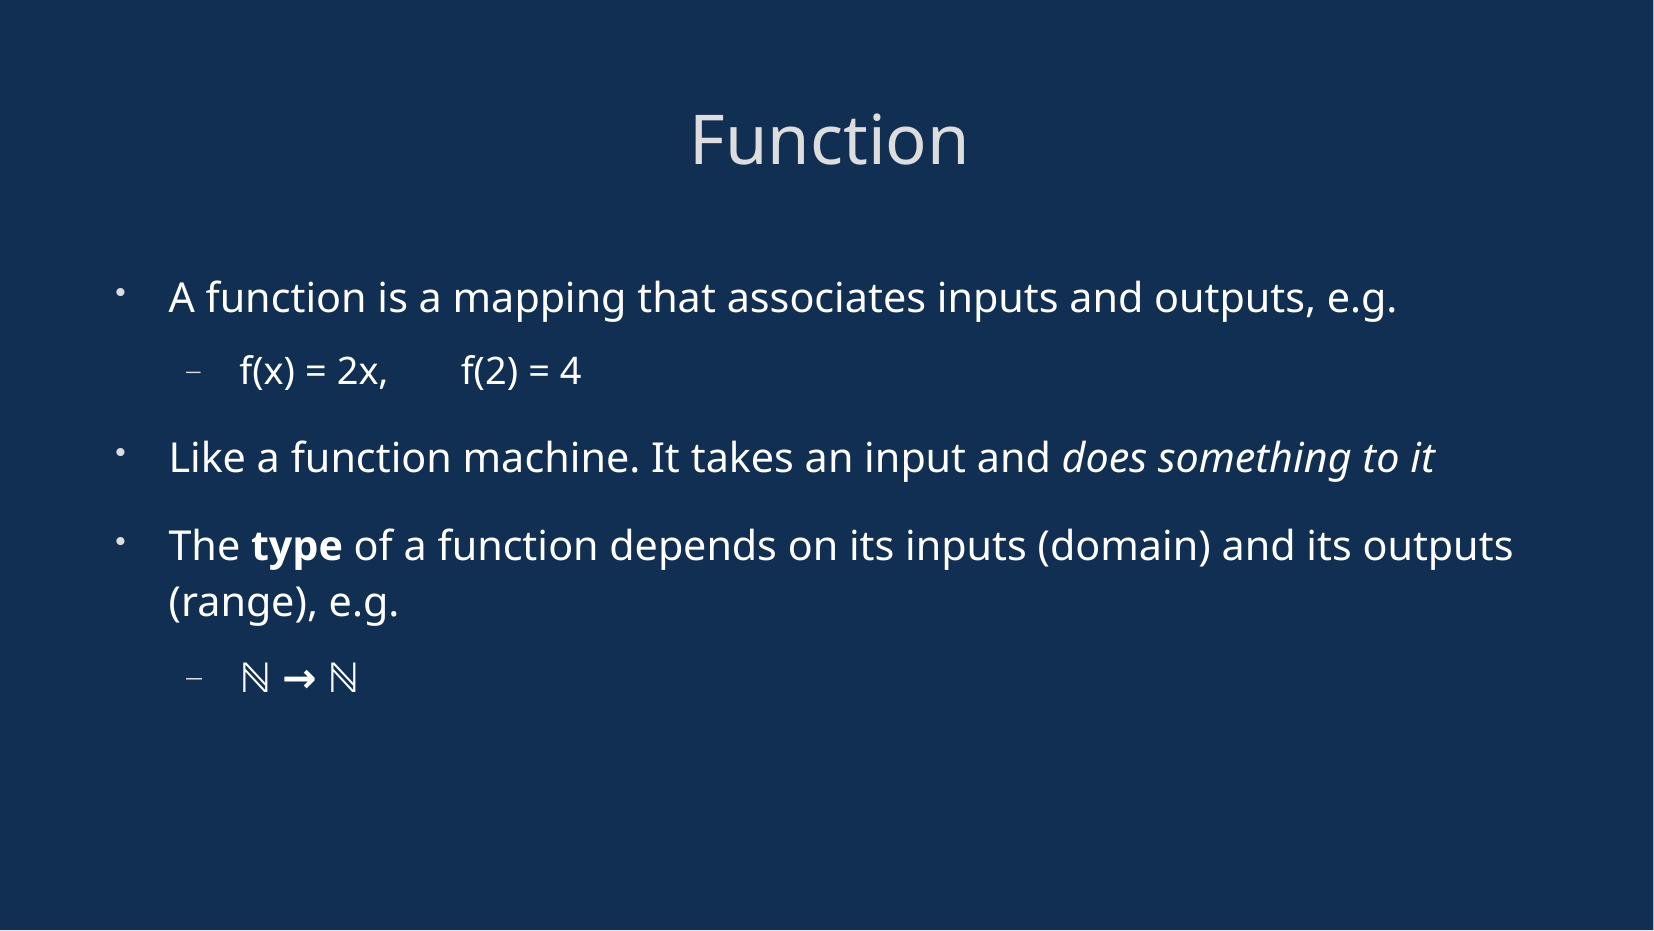

# Function
A function is a mapping that associates inputs and outputs, e.g.
f(x) = 2x, 	f(2) = 4
Like a function machine. It takes an input and does something to it
The type of a function depends on its inputs (domain) and its outputs (range), e.g.
ℕ → ℕ